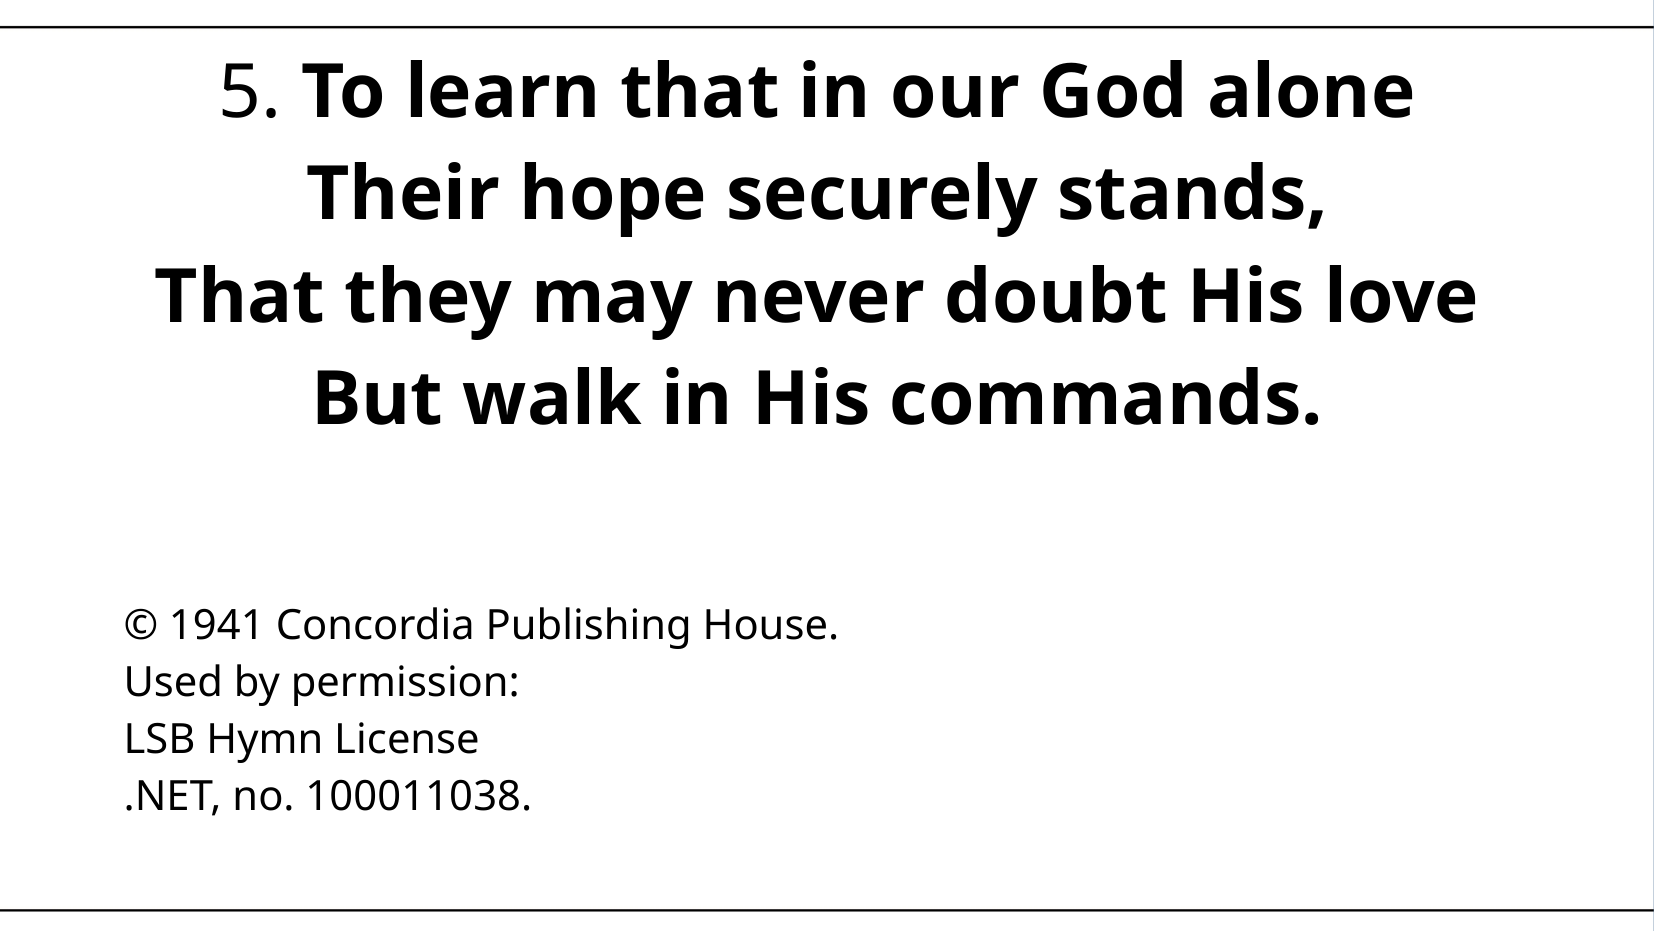

5. To learn that in our God alone
Their hope securely stands,
That they may never doubt His love
But walk in His commands.
© 1941 Concordia Publishing House.
Used by permission:
LSB Hymn License
.NET, no. 100011038.